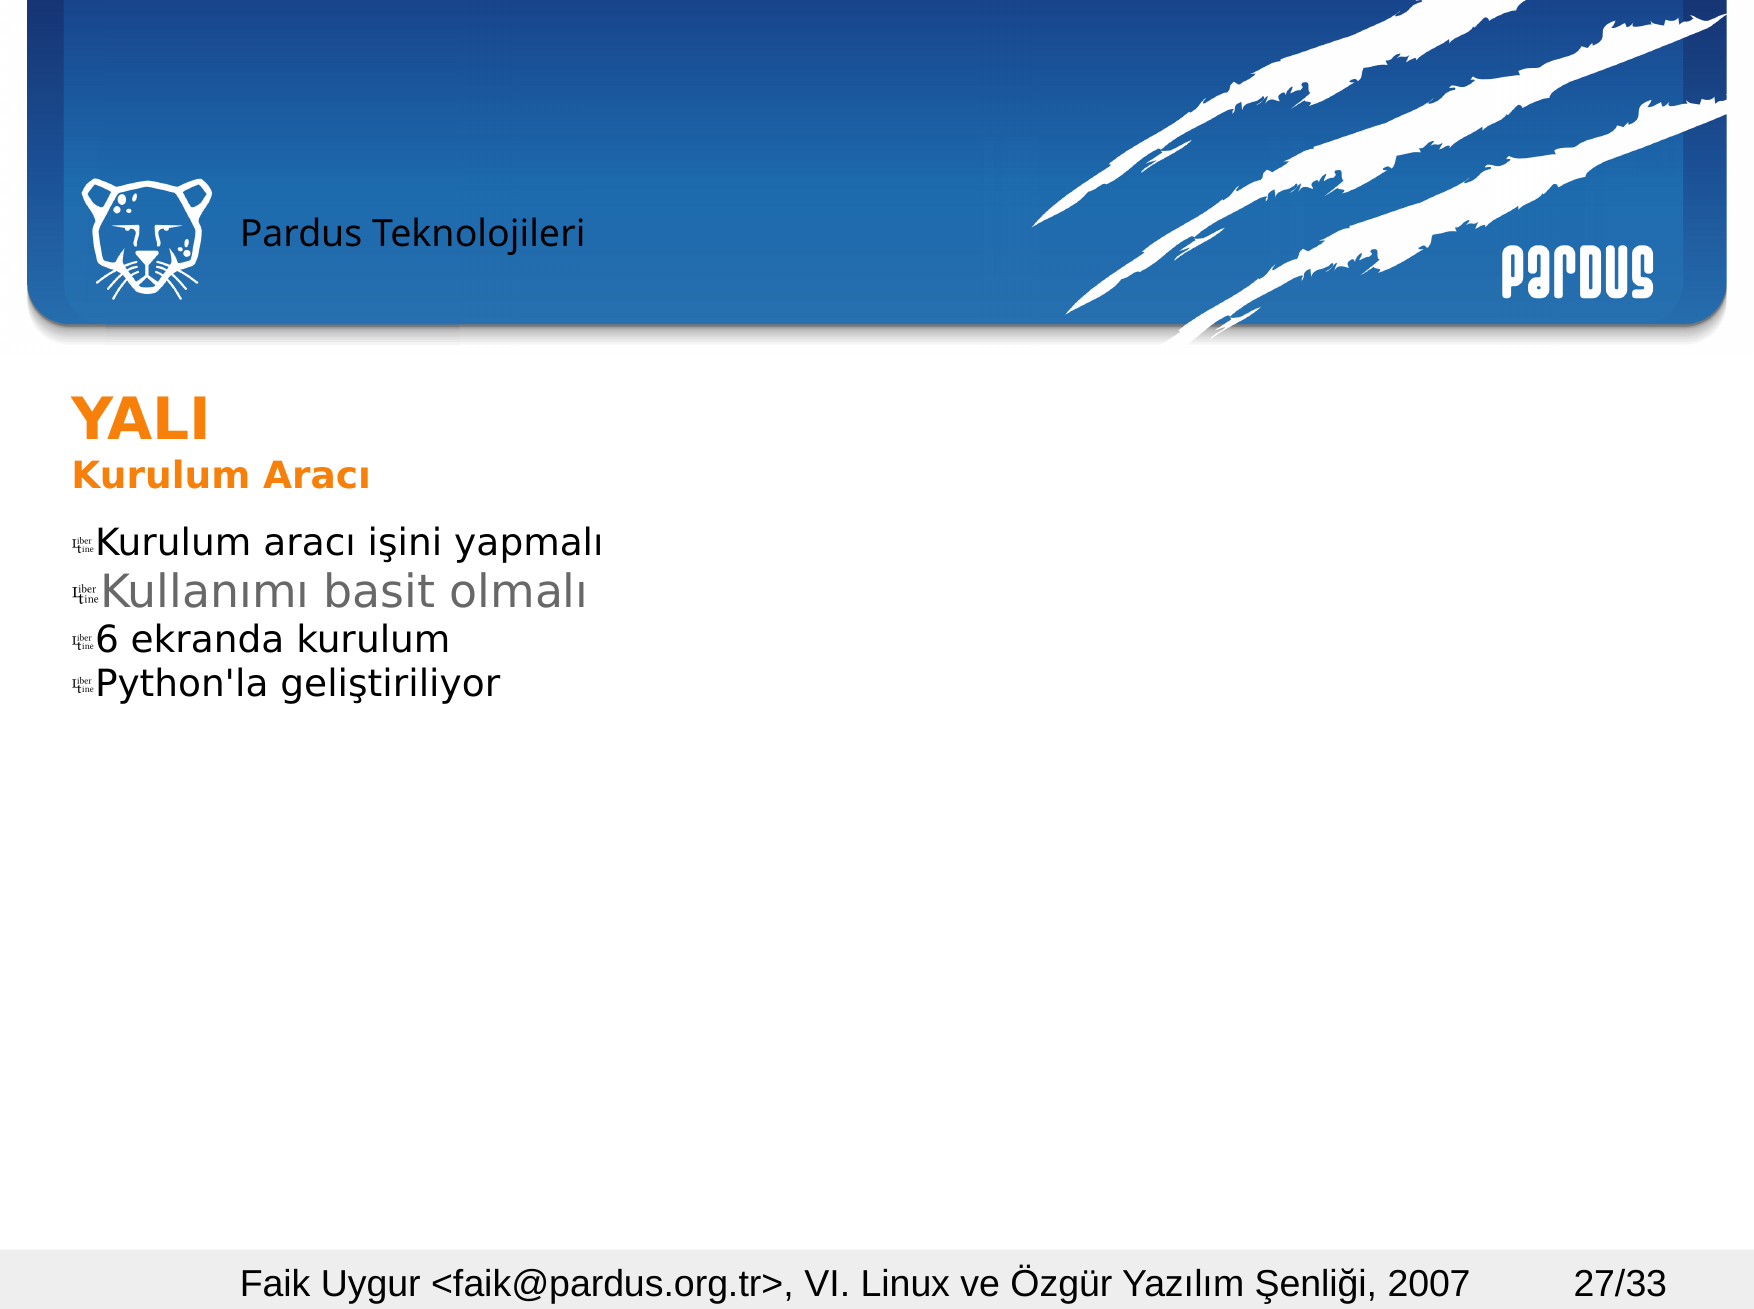

YALI
Kurulum Aracı
Kurulum aracı işini yapmalı
Kullanımı basit olmalı
6 ekranda kurulum
Python'la geliştiriliyor